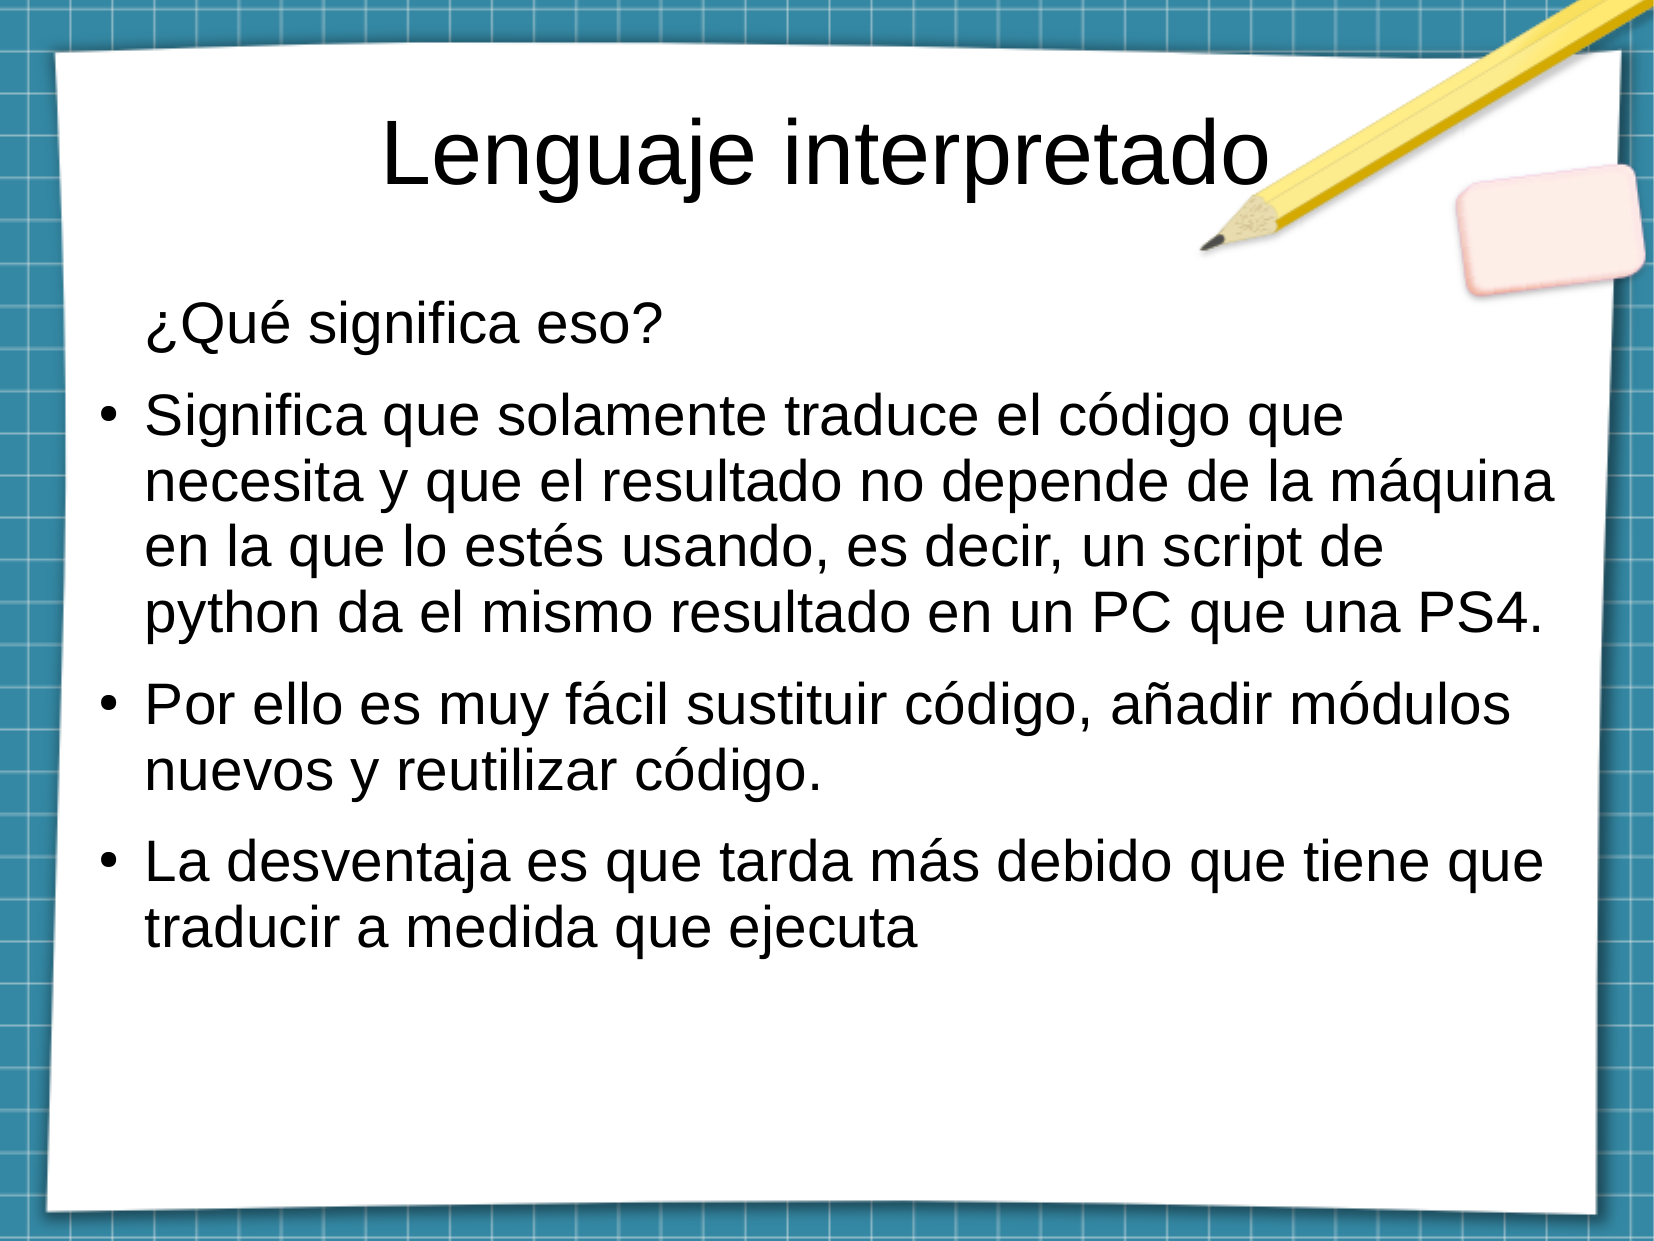

# Lenguaje interpretado
¿Qué significa eso?
Significa que solamente traduce el código que necesita y que el resultado no depende de la máquina en la que lo estés usando, es decir, un script de python da el mismo resultado en un PC que una PS4.
Por ello es muy fácil sustituir código, añadir módulos nuevos y reutilizar código.
La desventaja es que tarda más debido que tiene que traducir a medida que ejecuta